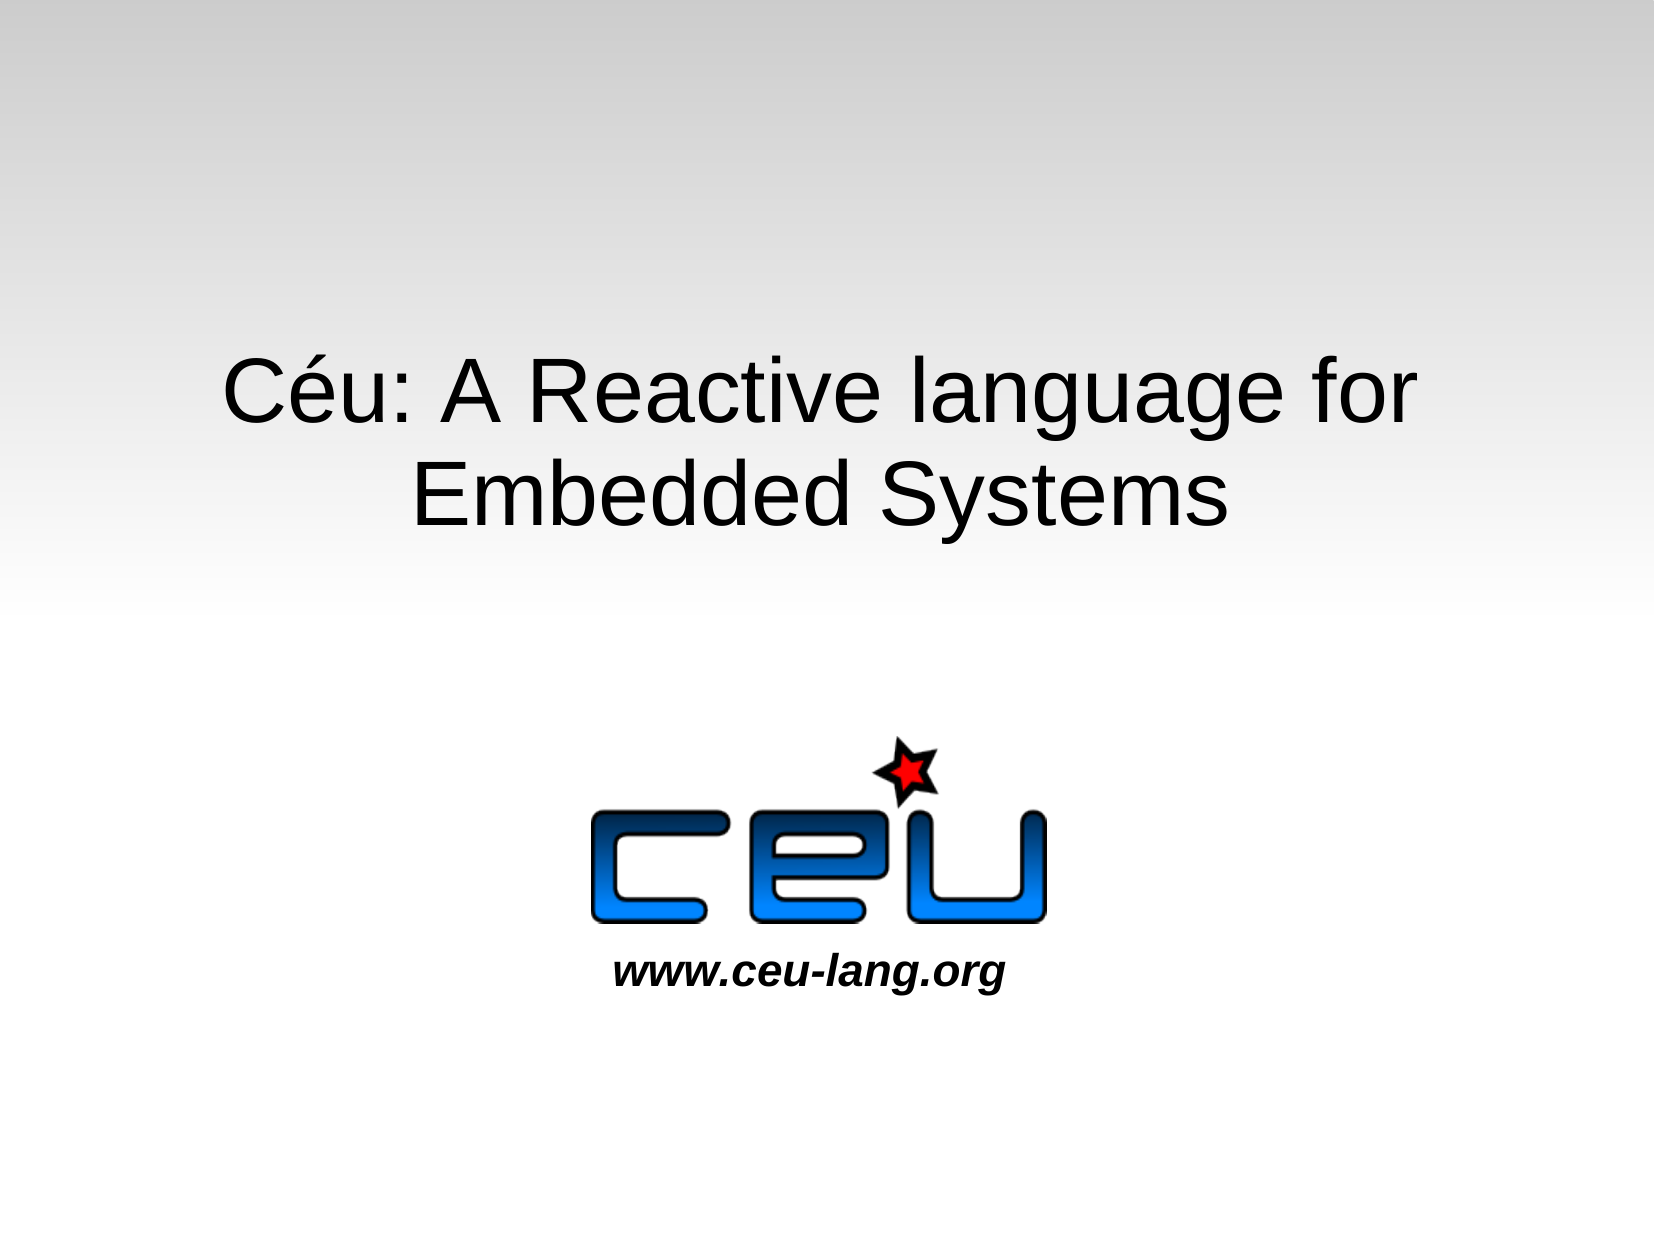

# Céu: A Reactive language for Embedded Systems
www.ceu-lang.org